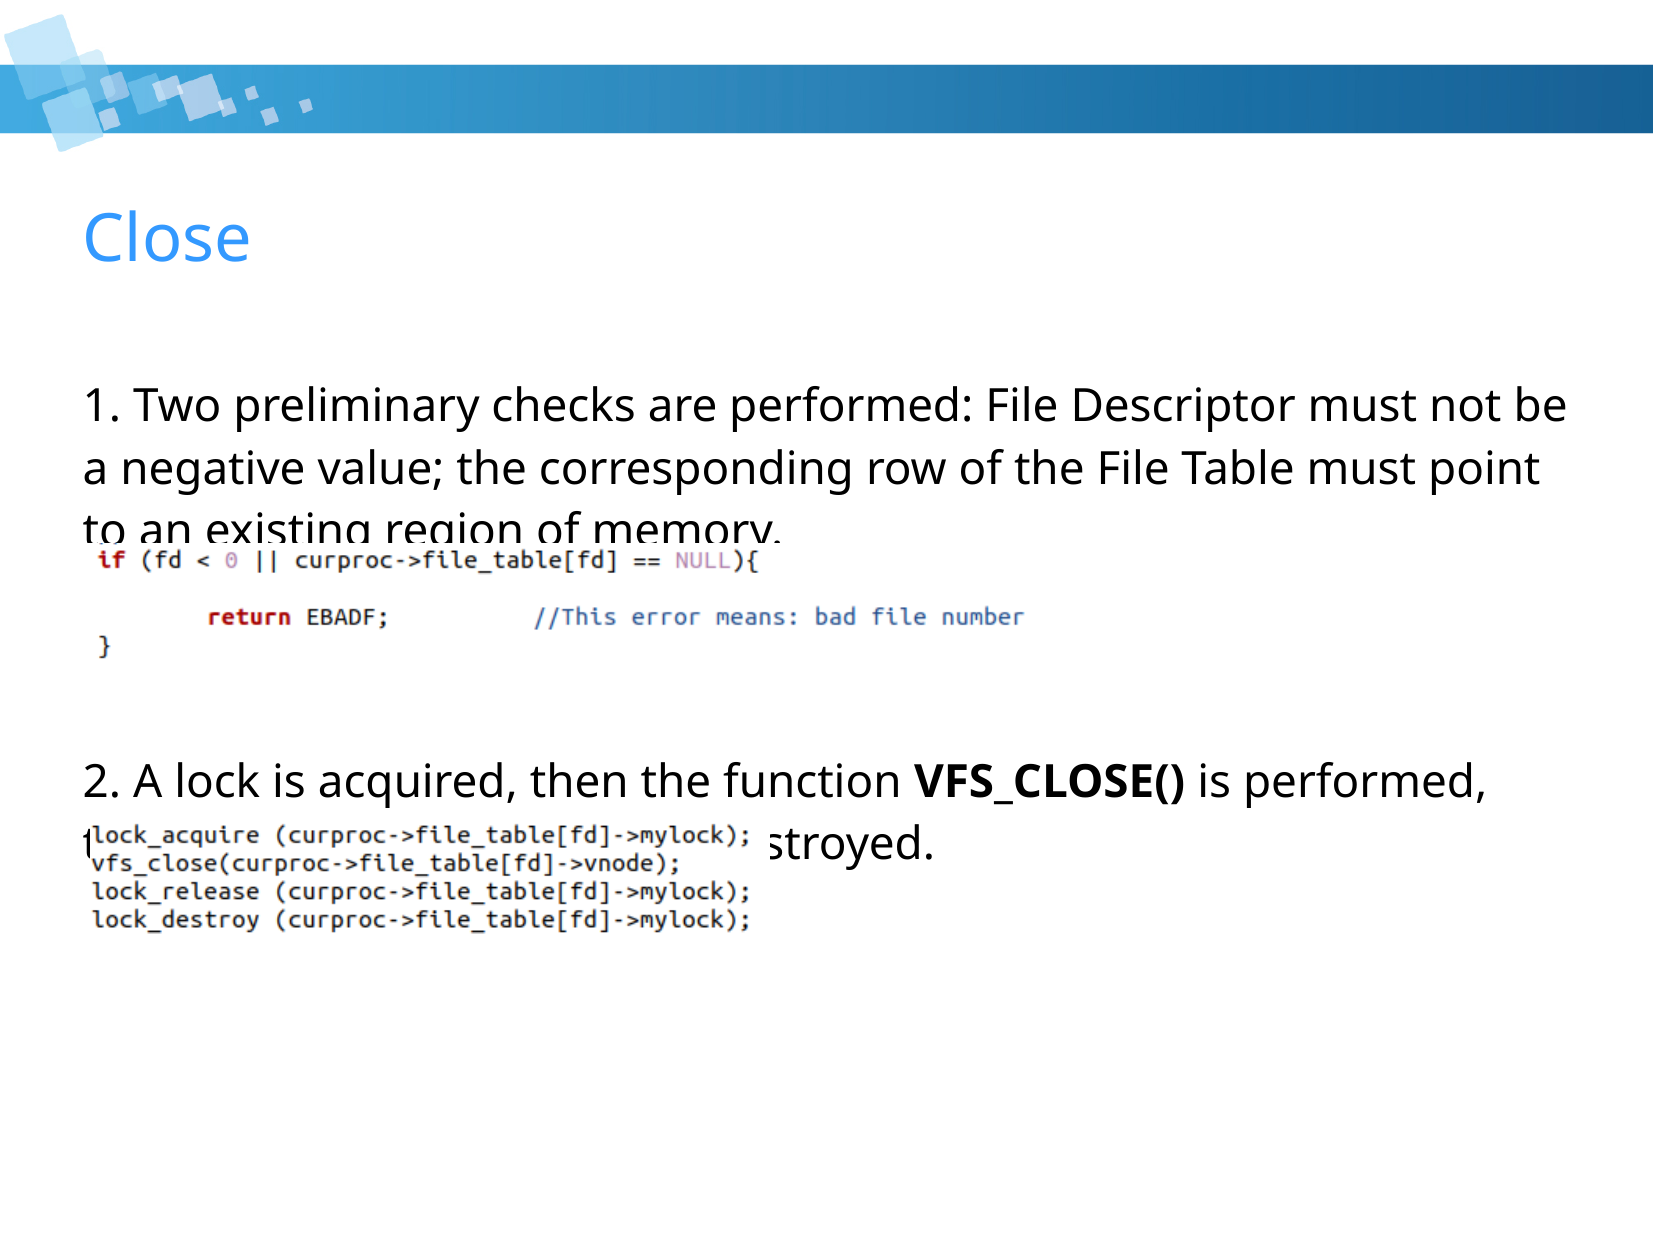

# Close
1. Two preliminary checks are performed: File Descriptor must not be a negative value; the corresponding row of the File Table must point to an existing region of memory.
2. A lock is acquired, then the function VFS_CLOSE() is performed, then the lock is released and destroyed.